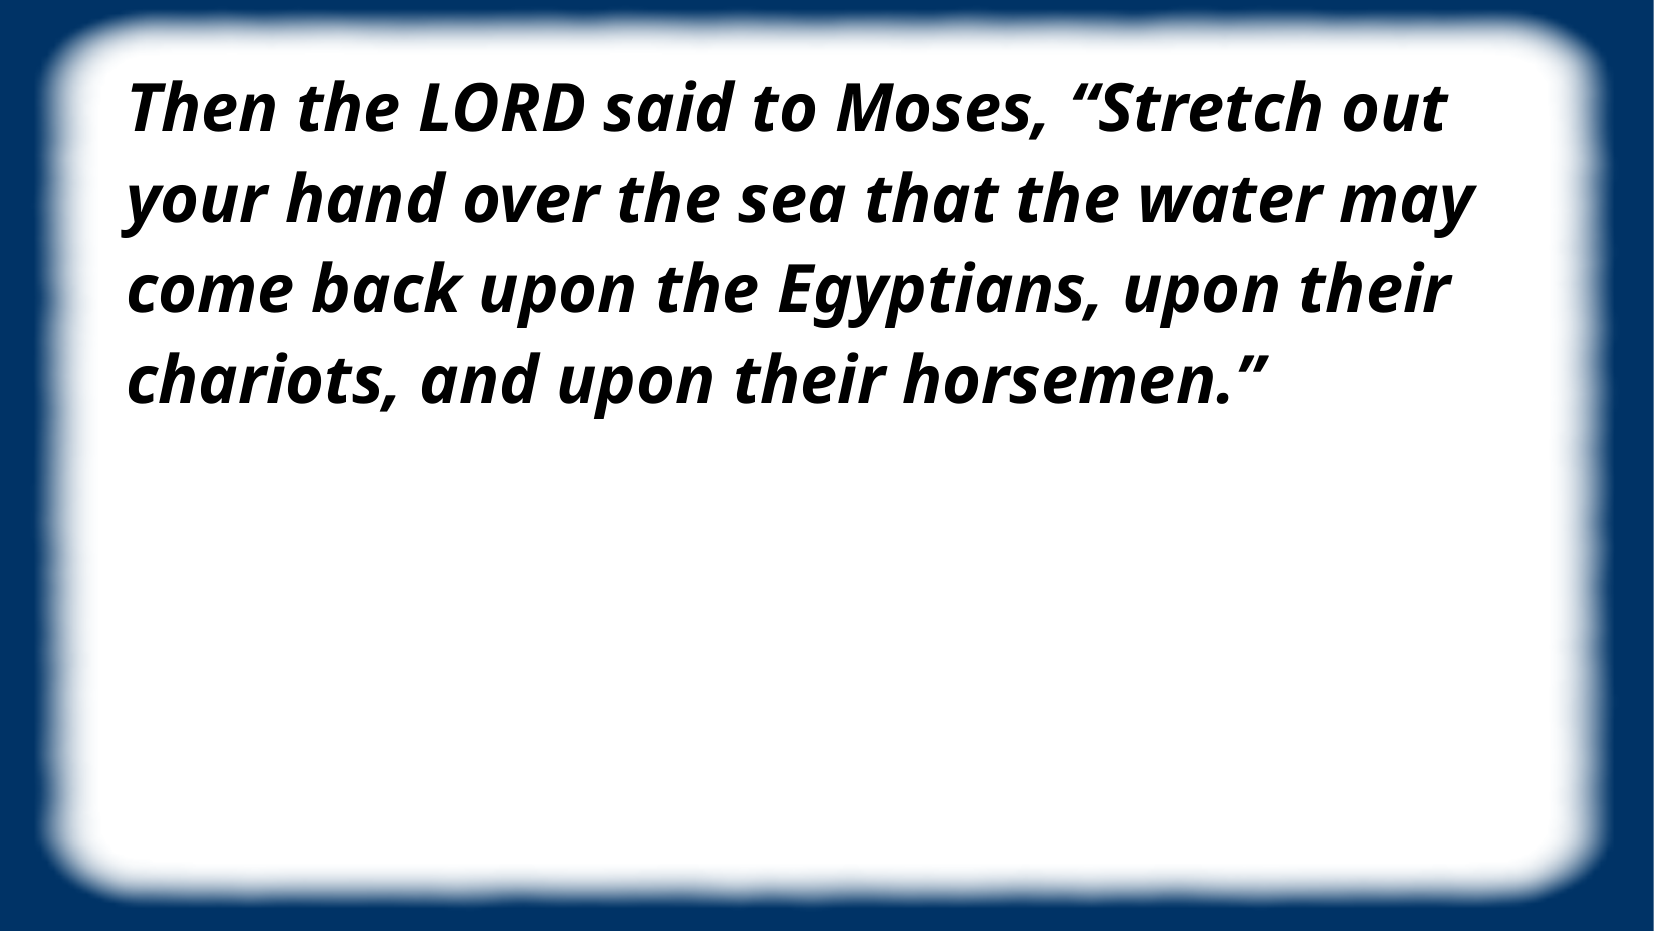

Then the Lord said to Moses, “Stretch out your hand over the sea that the water may come back upon the Egyptians, upon their chariots, and upon their horsemen.”